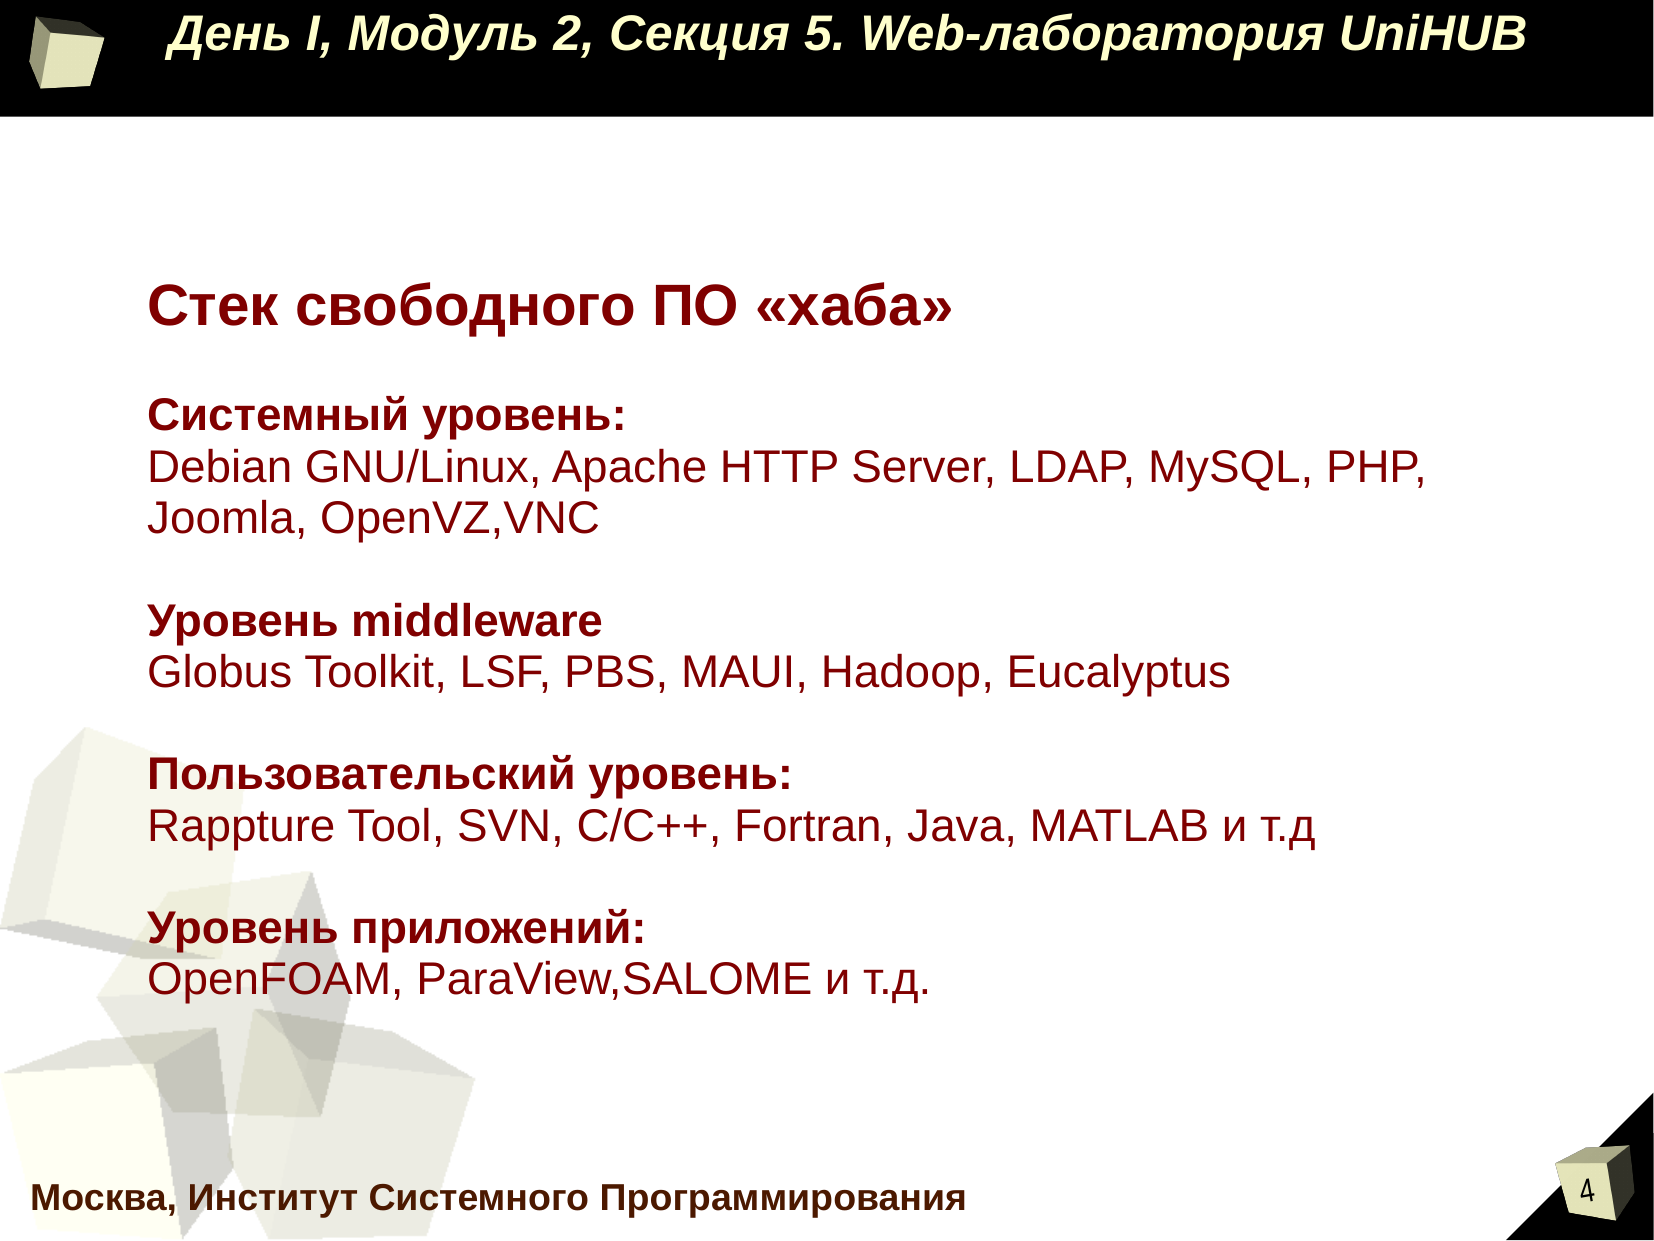

#
Стек свободного ПО «хаба»
Системный уровень:
Debian GNU/Linux, Apache HTTP Server, LDAP, MySQL, PHP, Joomla, OpenVZ,VNC
Уровень middleware
Globus Toolkit, LSF, PBS, MAUI, Hadoop, Eucalyptus
Пользовательский уровень:
Rappture Tool, SVN, C/C++, Fortran, Java, MATLAB и т.д
Уровень приложений:
OpenFOAM, ParaView,SALOME и т.д.